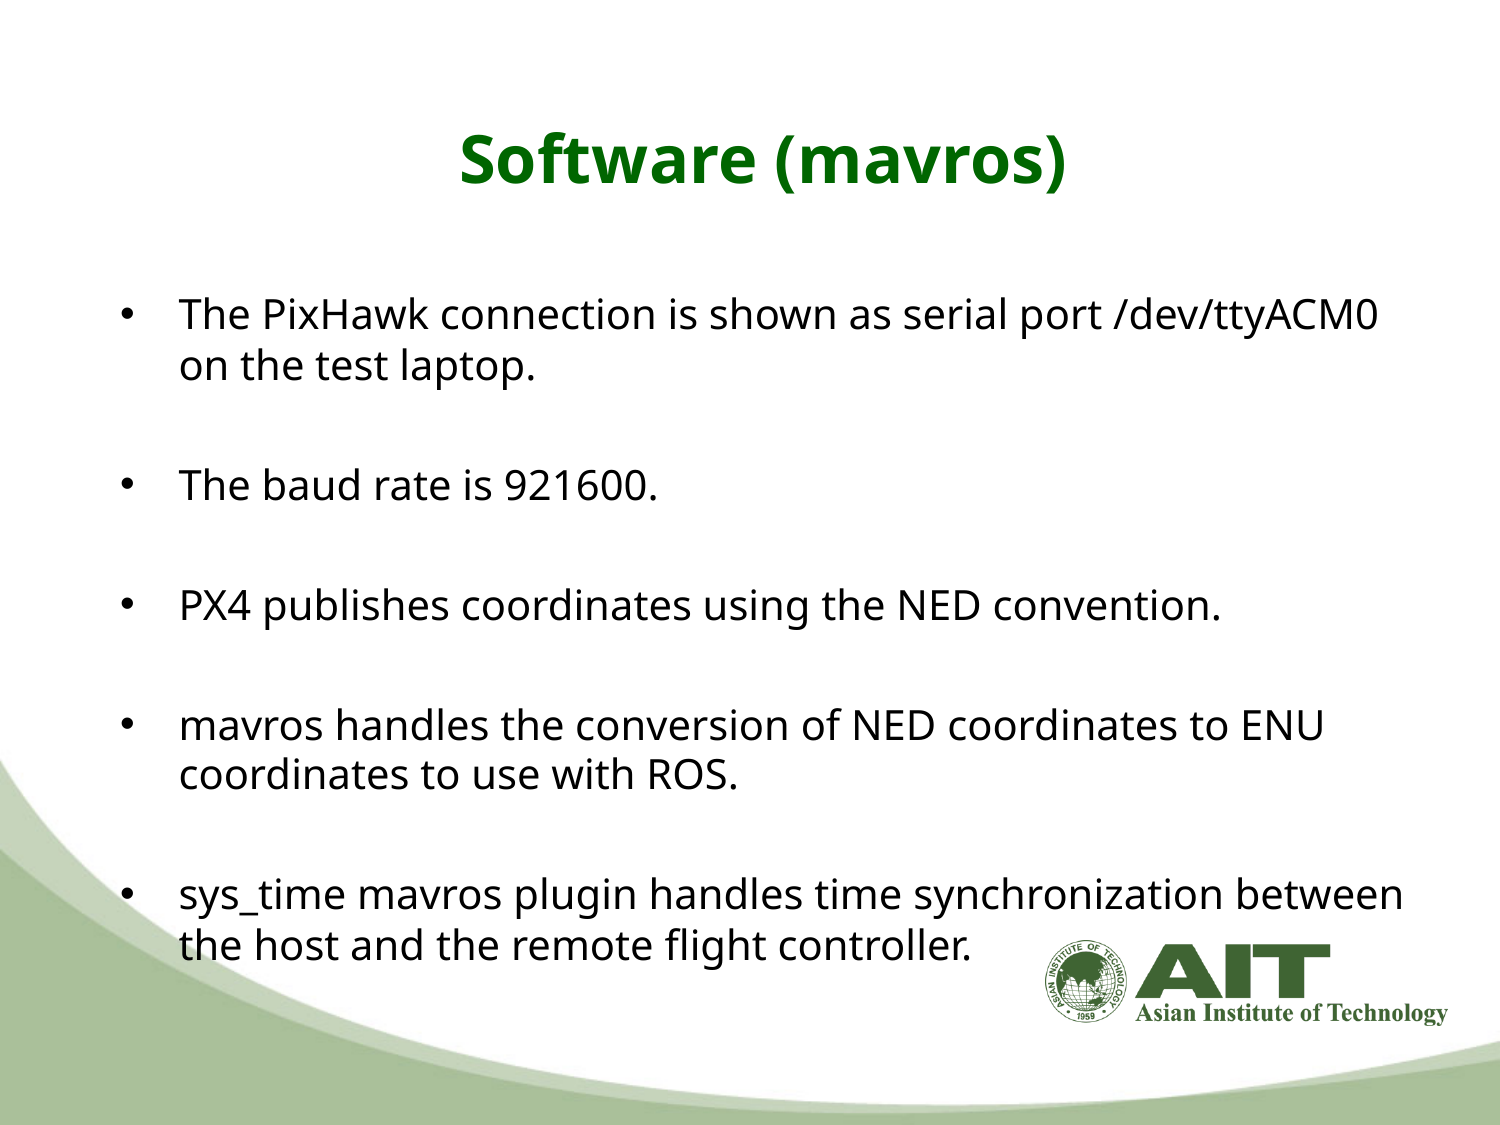

# Software (mavros)
The PixHawk connection is shown as serial port /dev/ttyACM0 on the test laptop.
The baud rate is 921600.
PX4 publishes coordinates using the NED convention.
mavros handles the conversion of NED coordinates to ENU coordinates to use with ROS.
sys_time mavros plugin handles time synchronization between the host and the remote flight controller.